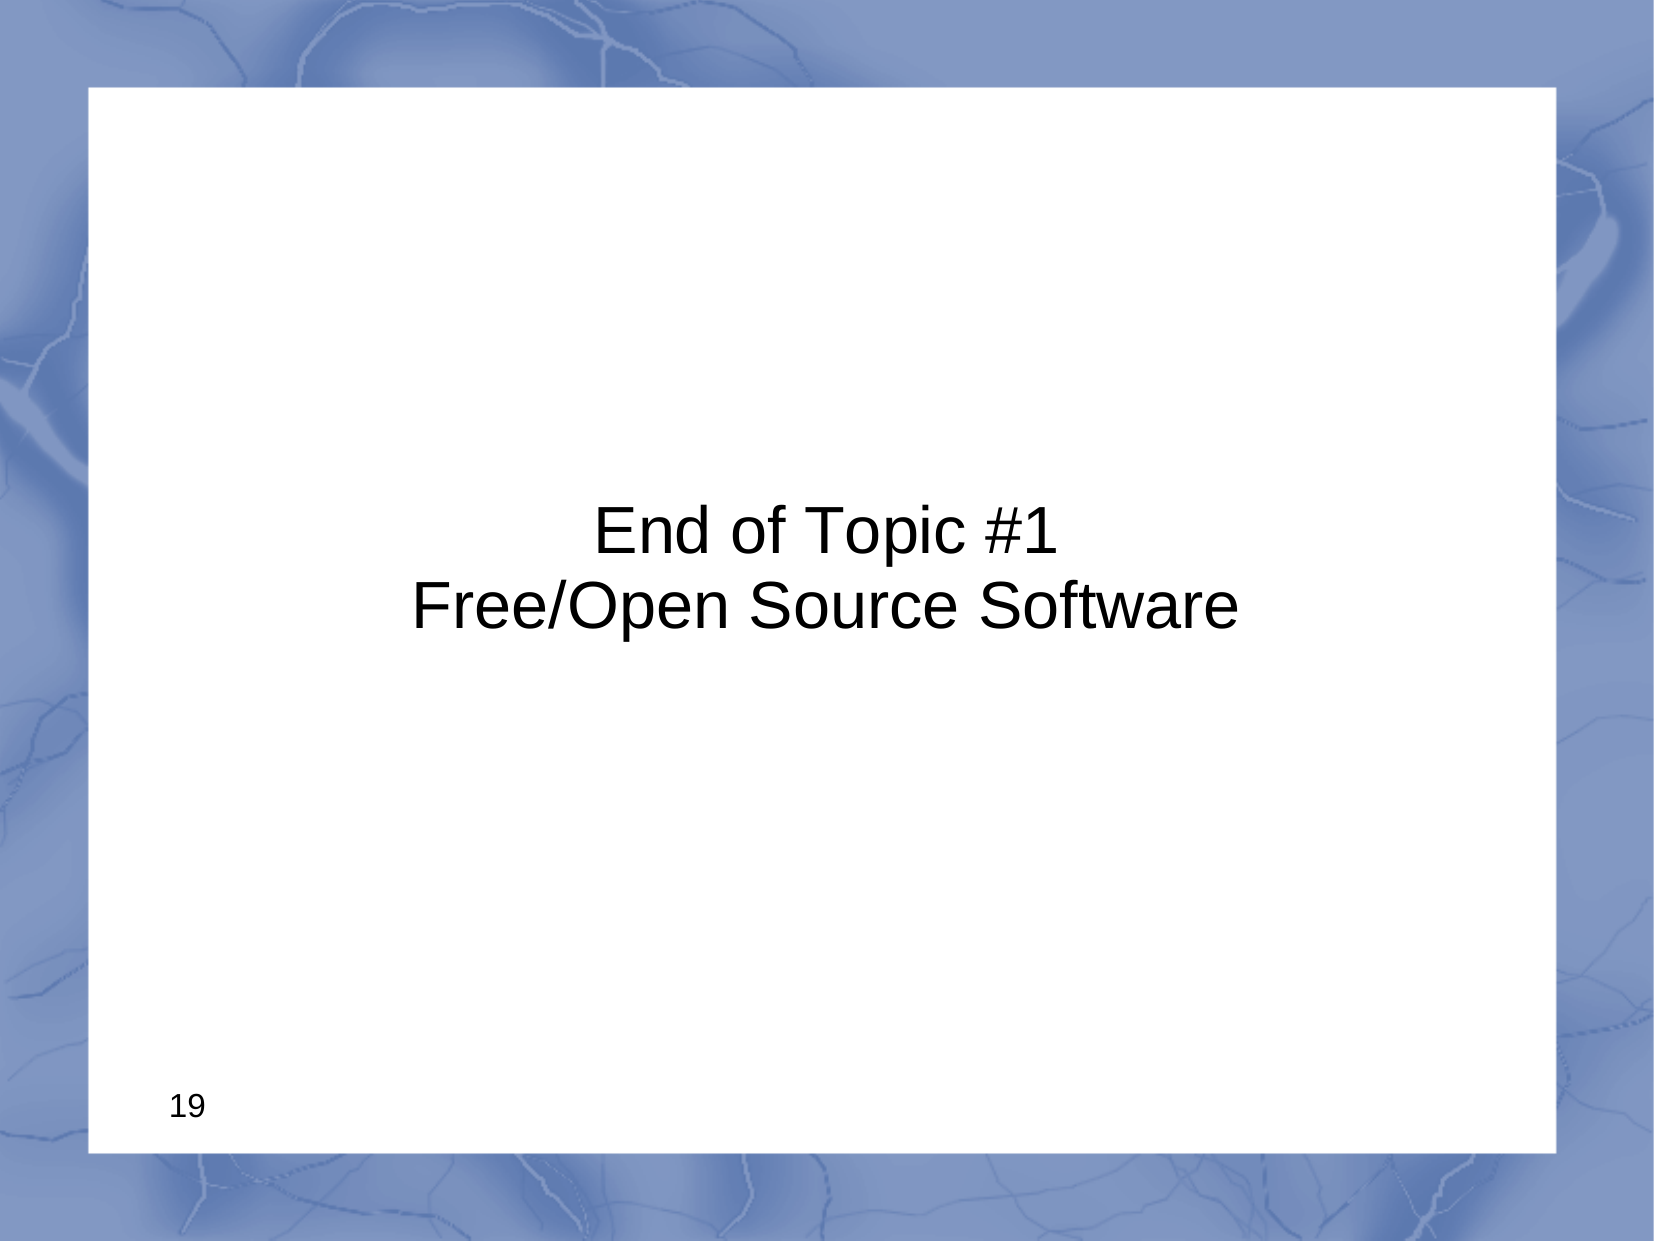

# End of Topic #1
Free/Open Source Software
19